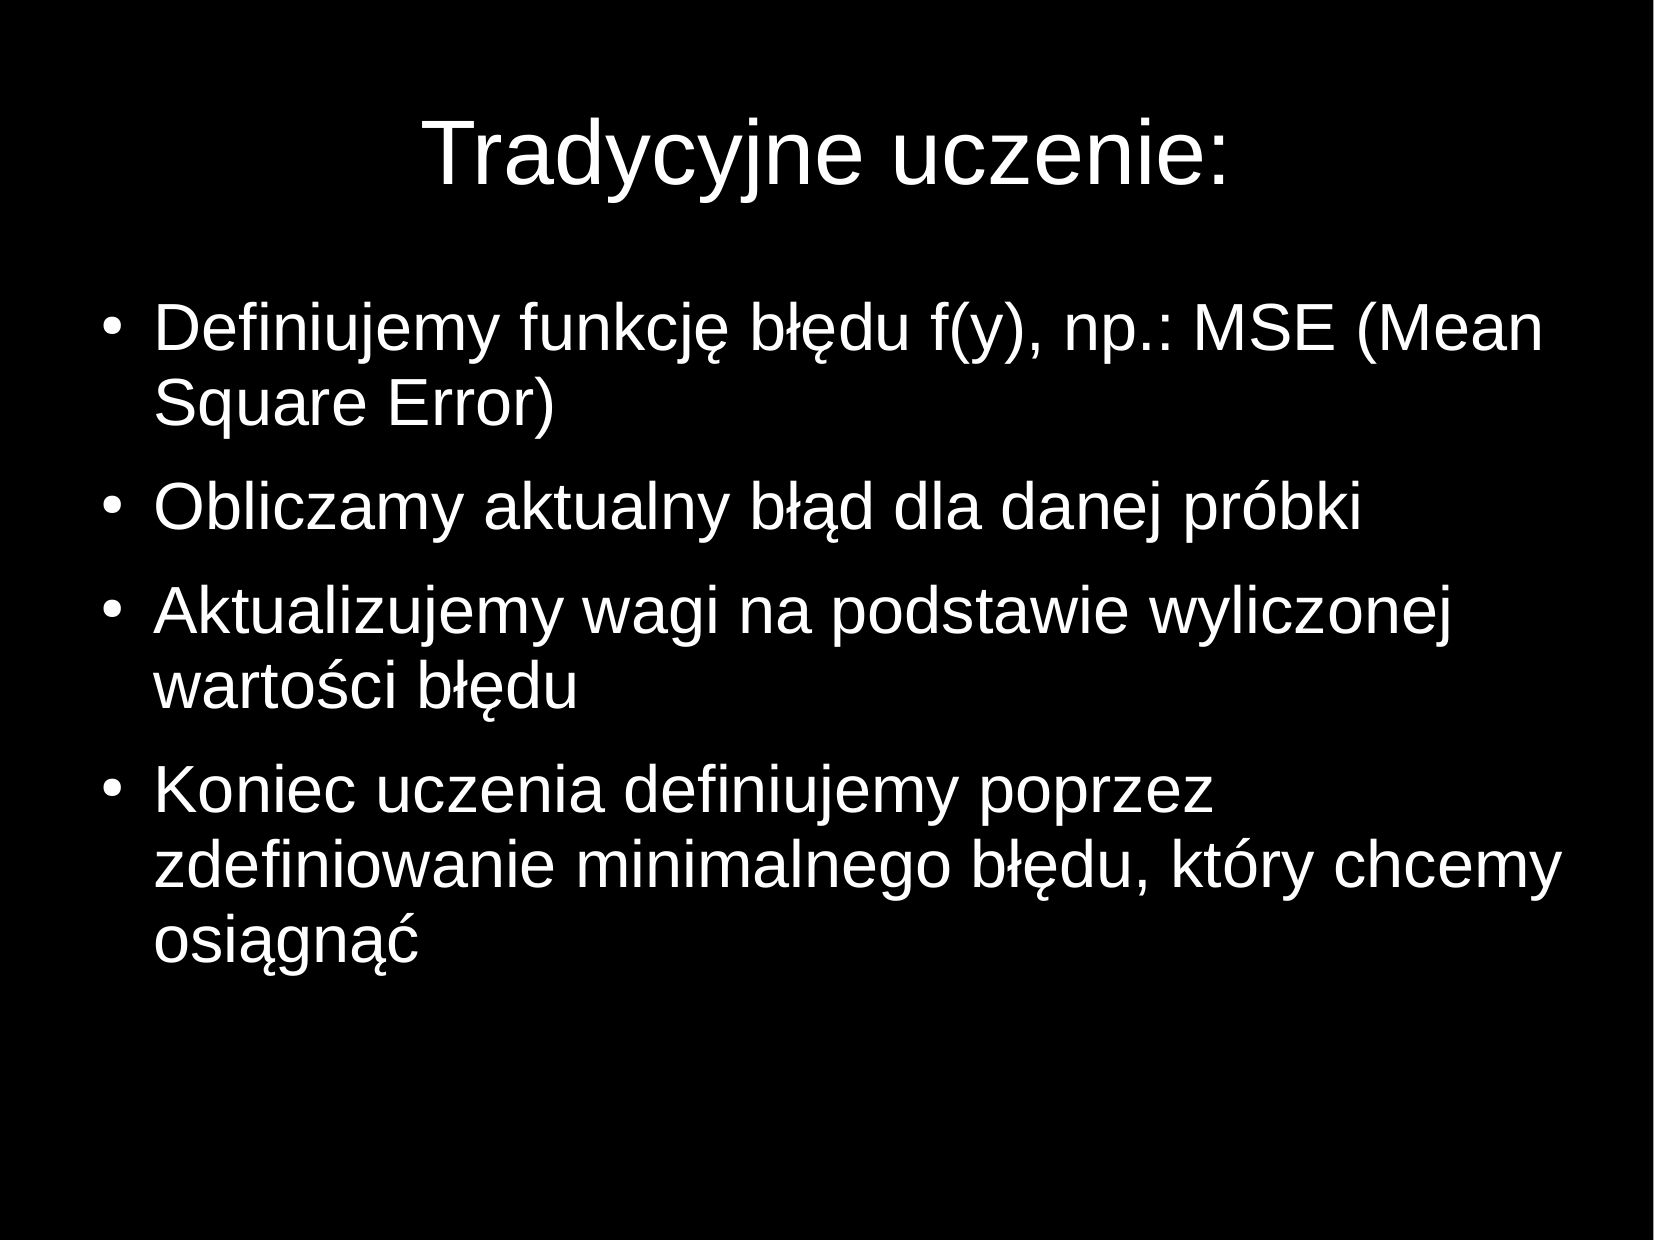

# Tradycyjne uczenie:
Definiujemy funkcję błędu f(y), np.: MSE (Mean Square Error)
Obliczamy aktualny błąd dla danej próbki
Aktualizujemy wagi na podstawie wyliczonej wartości błędu
Koniec uczenia definiujemy poprzez zdefiniowanie minimalnego błędu, który chcemy osiągnąć